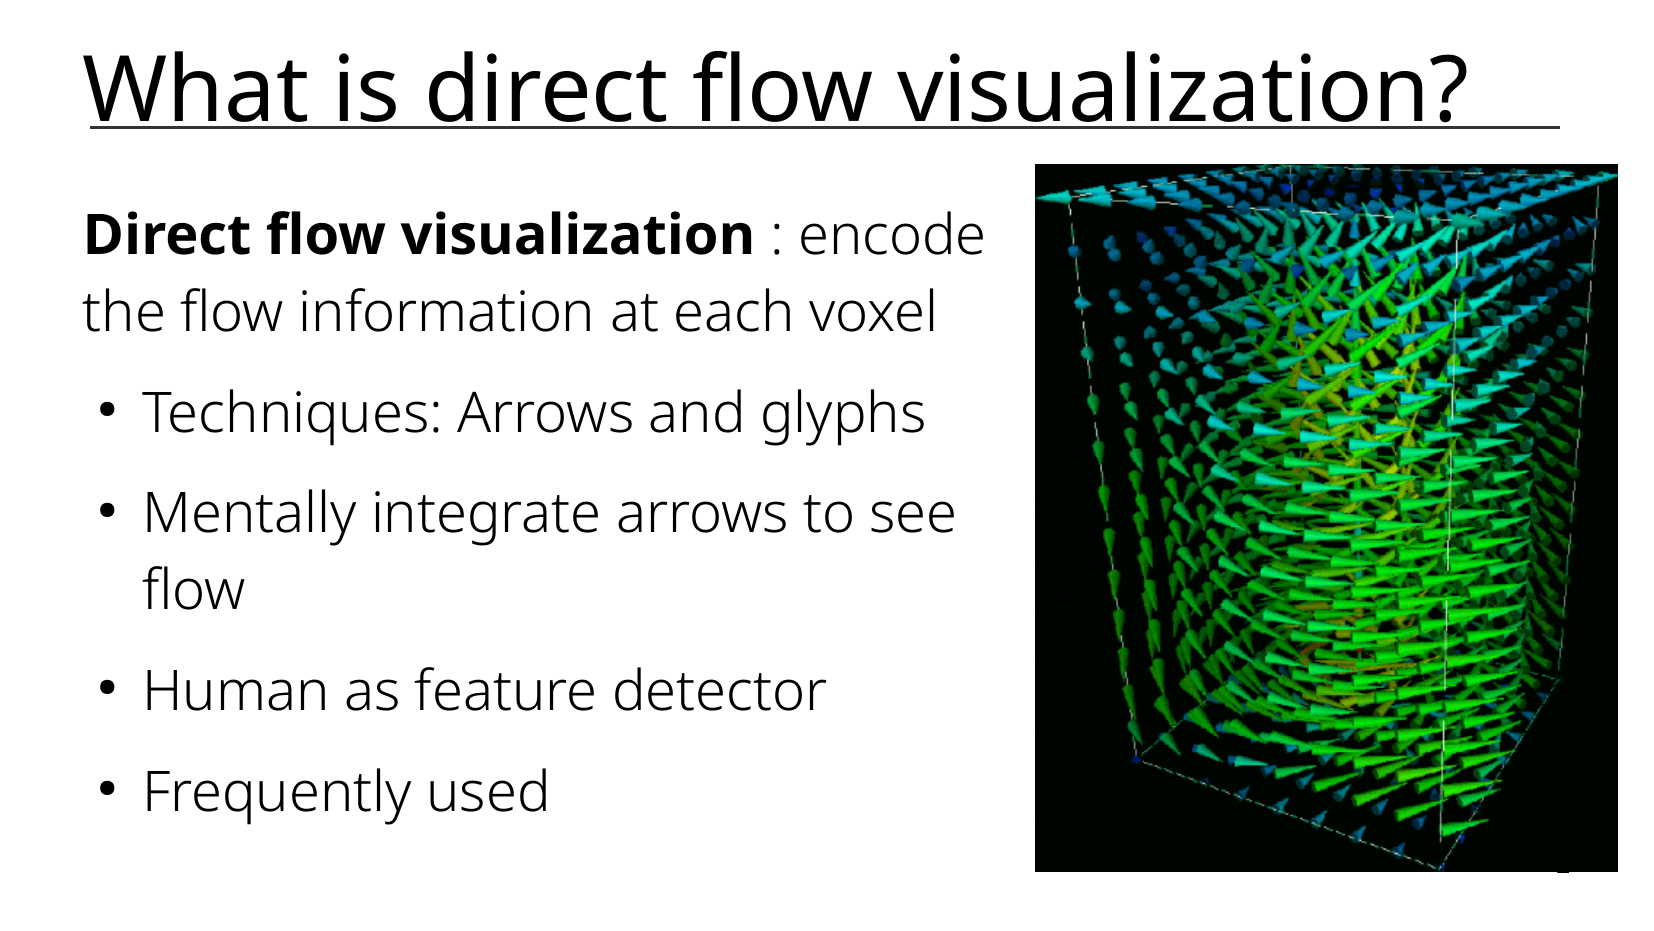

# What is direct flow visualization?
Direct flow visualization : encode the flow information at each voxel
Techniques: Arrows and glyphs
Mentally integrate arrows to see flow
Human as feature detector
Frequently used
2